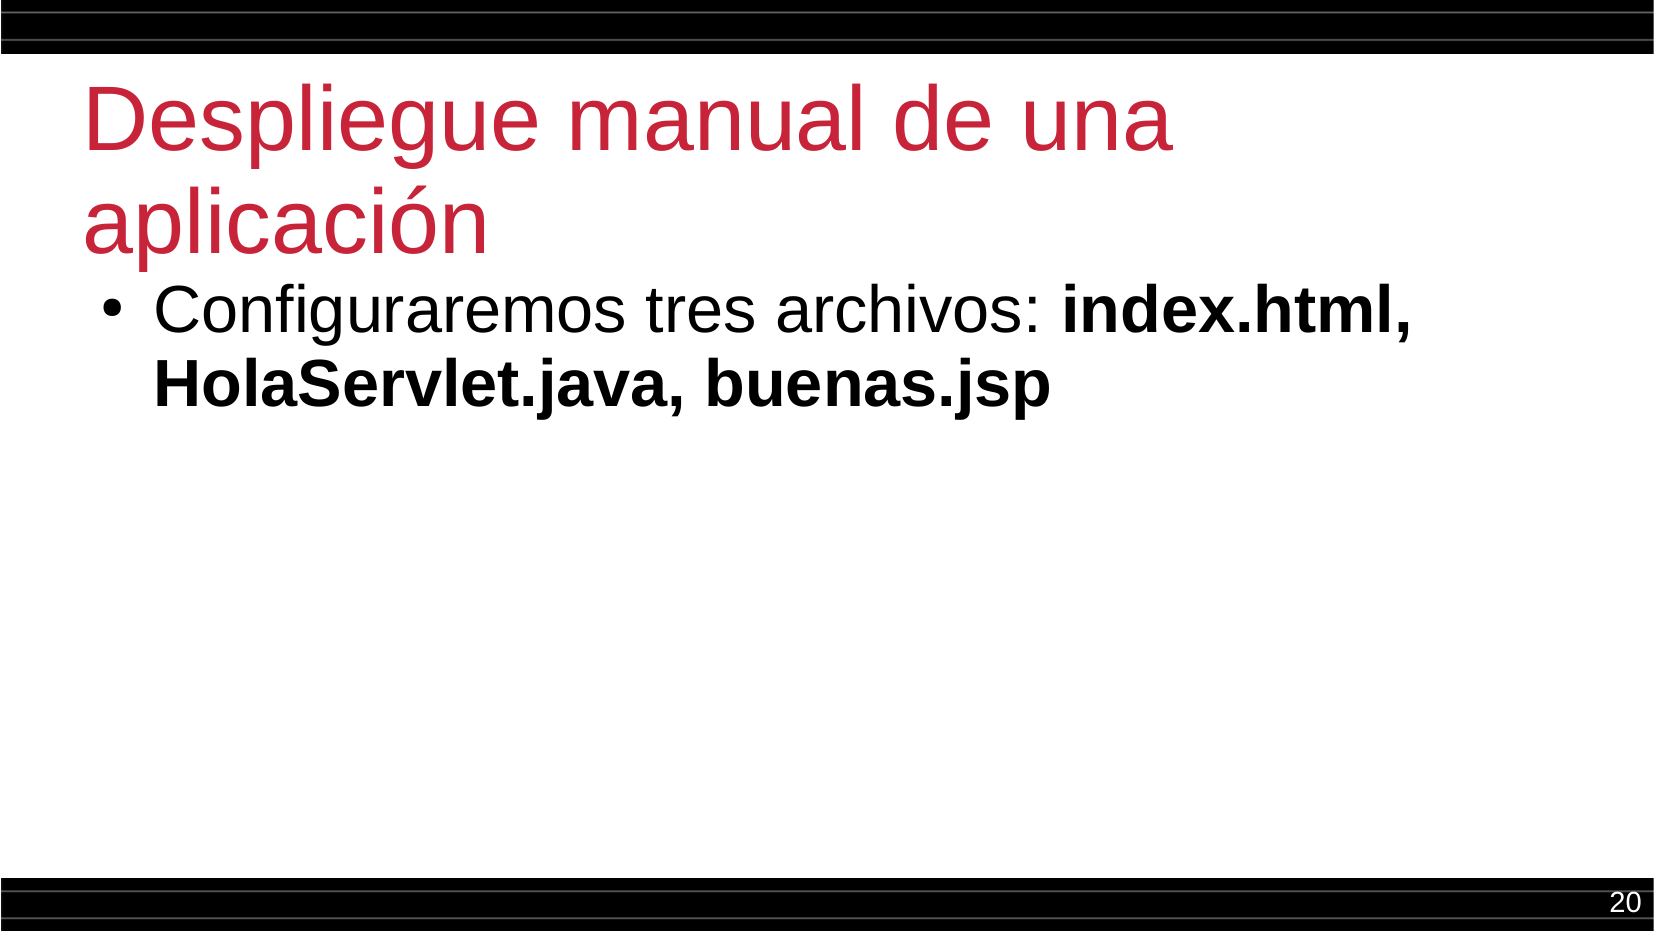

# Despliegue manual de una aplicación
Configuraremos tres archivos: index.html, HolaServlet.java, buenas.jsp